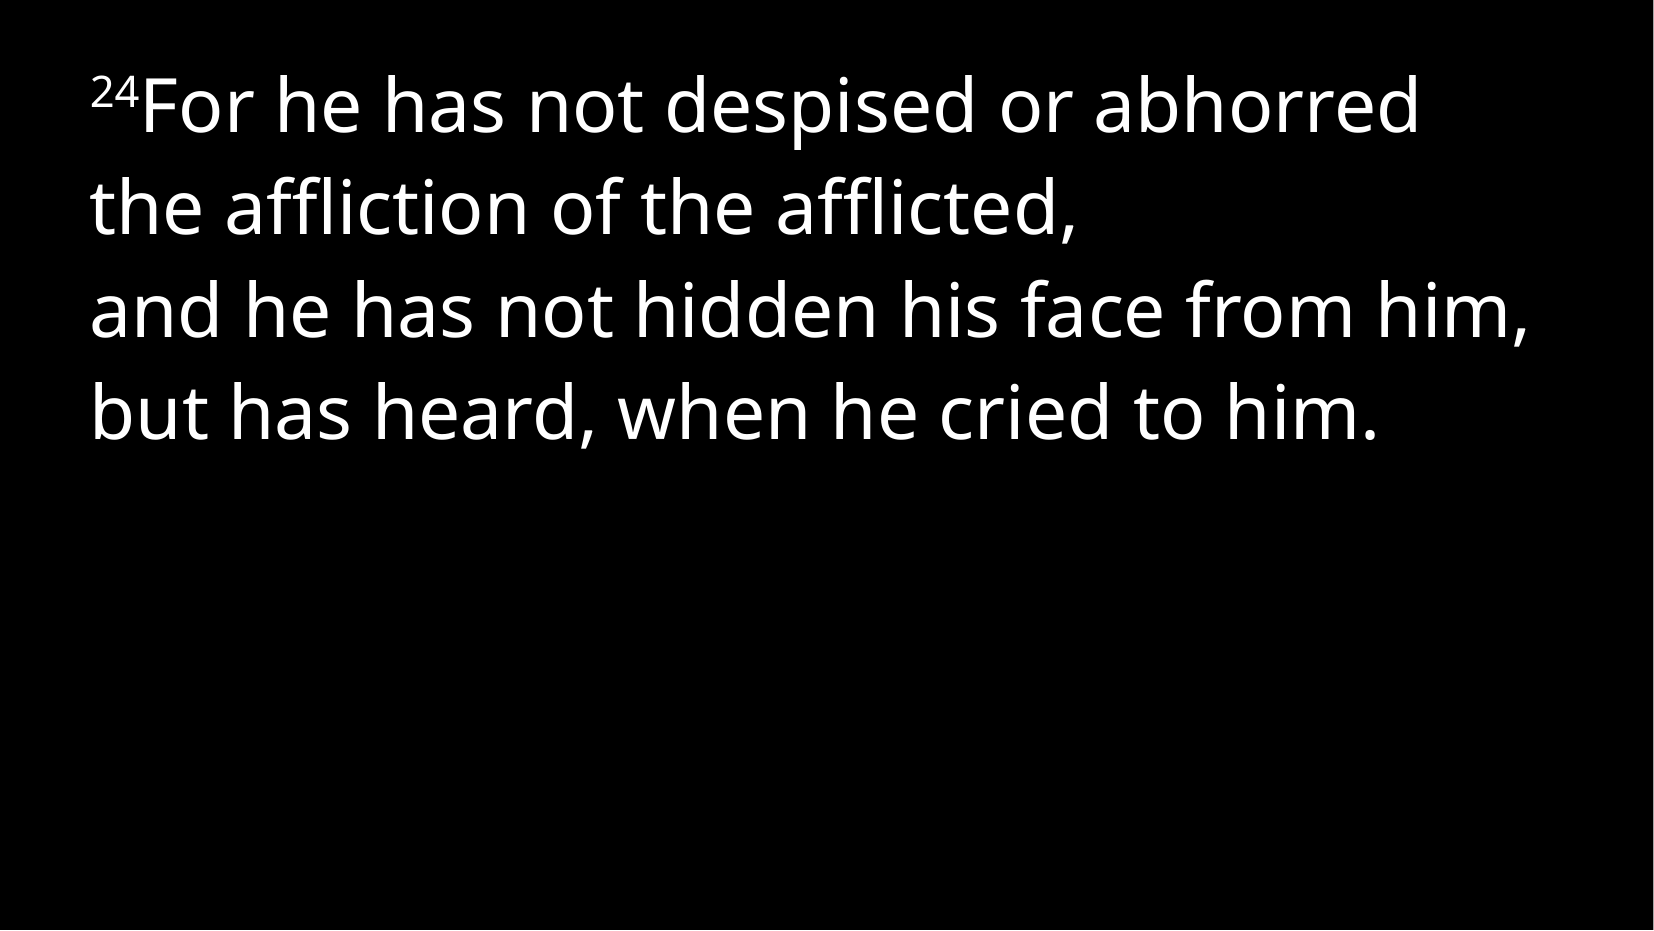

24For he has not despised or abhorred
the affliction of the afflicted,
and he has not hidden his face from him,
but has heard, when he cried to him.